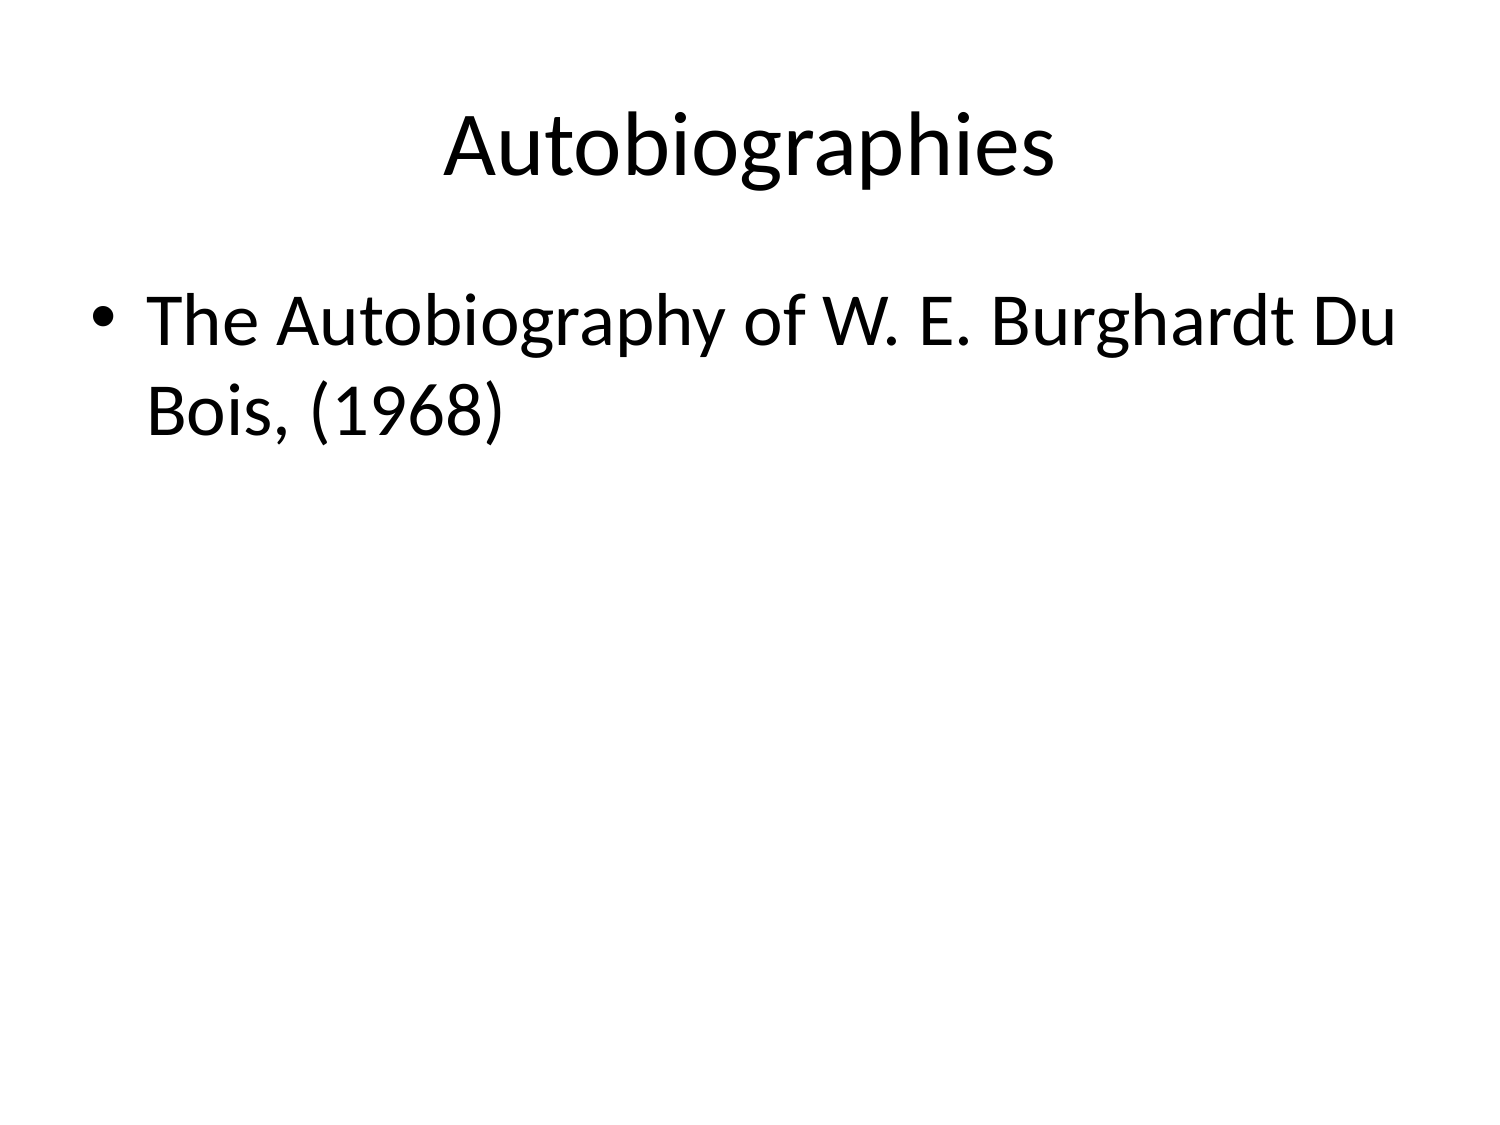

# Autobiographies
The Autobiography of W. E. Burghardt Du Bois, (1968)